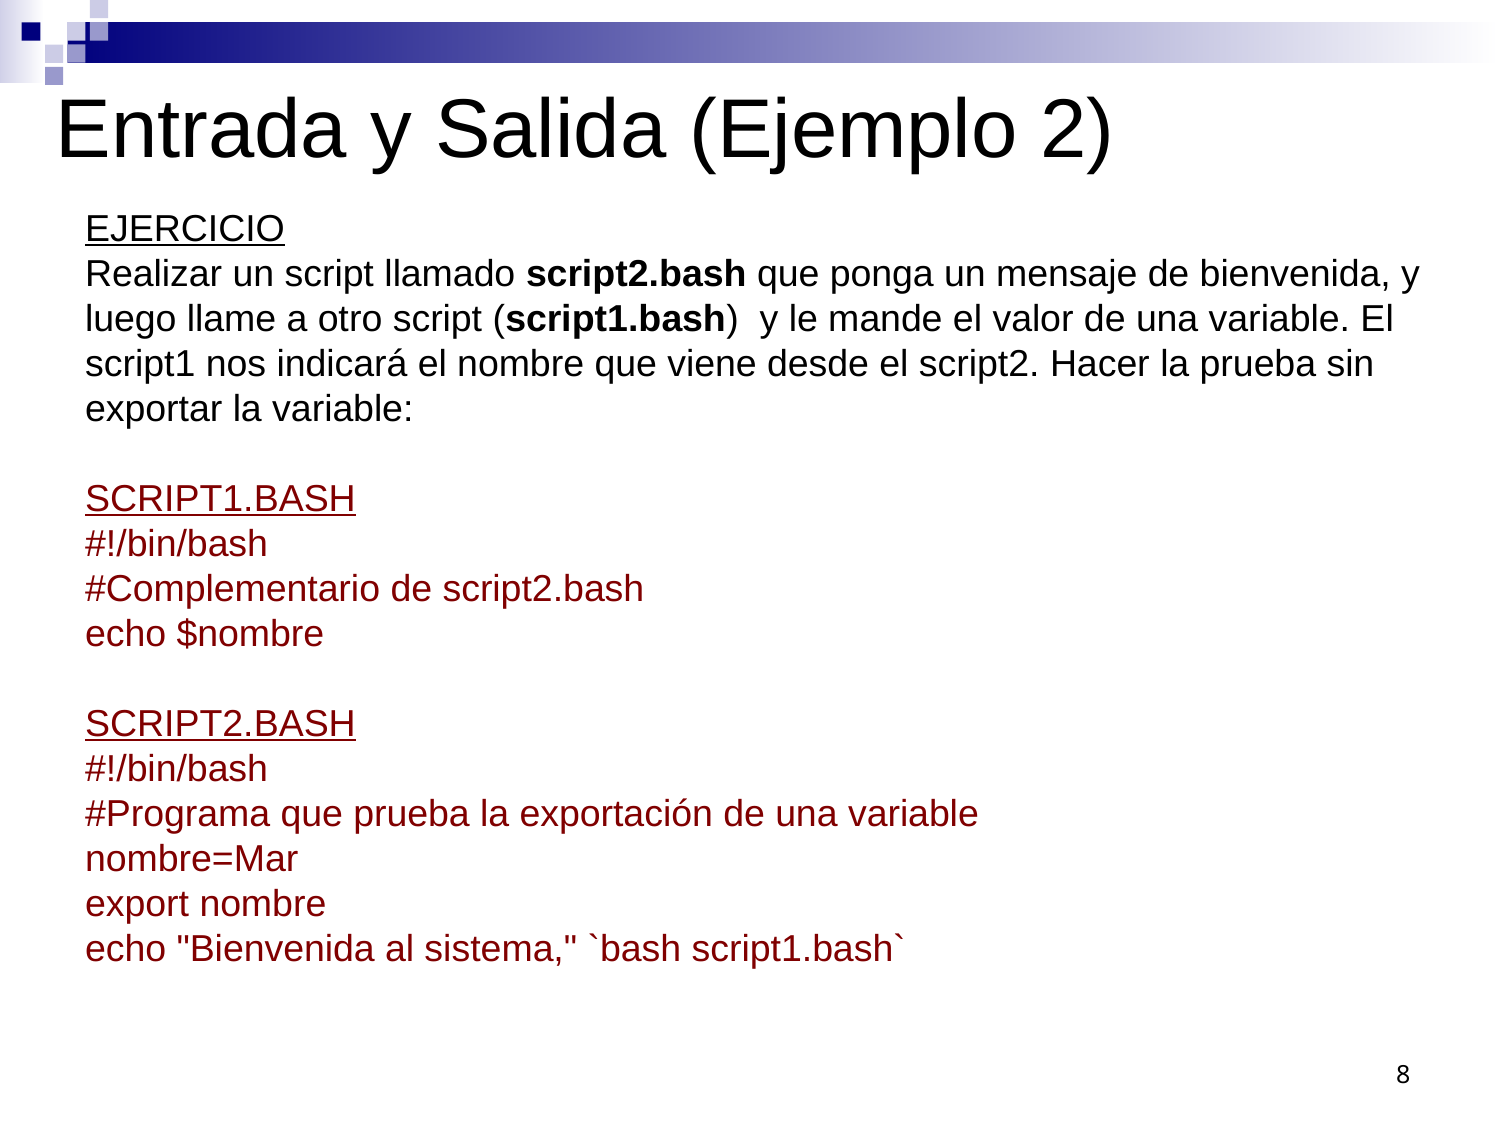

Entrada y Salida (Ejemplo 2)
EJERCICIO
Realizar un script llamado script2.bash que ponga un mensaje de bienvenida, y luego llame a otro script (script1.bash) y le mande el valor de una variable. El script1 nos indicará el nombre que viene desde el script2. Hacer la prueba sin exportar la variable:
SCRIPT1.BASH
#!/bin/bash
#Complementario de script2.bash
echo $nombre
SCRIPT2.BASH
#!/bin/bash
#Programa que prueba la exportación de una variable
nombre=Mar
export nombre
echo "Bienvenida al sistema," `bash script1.bash` `